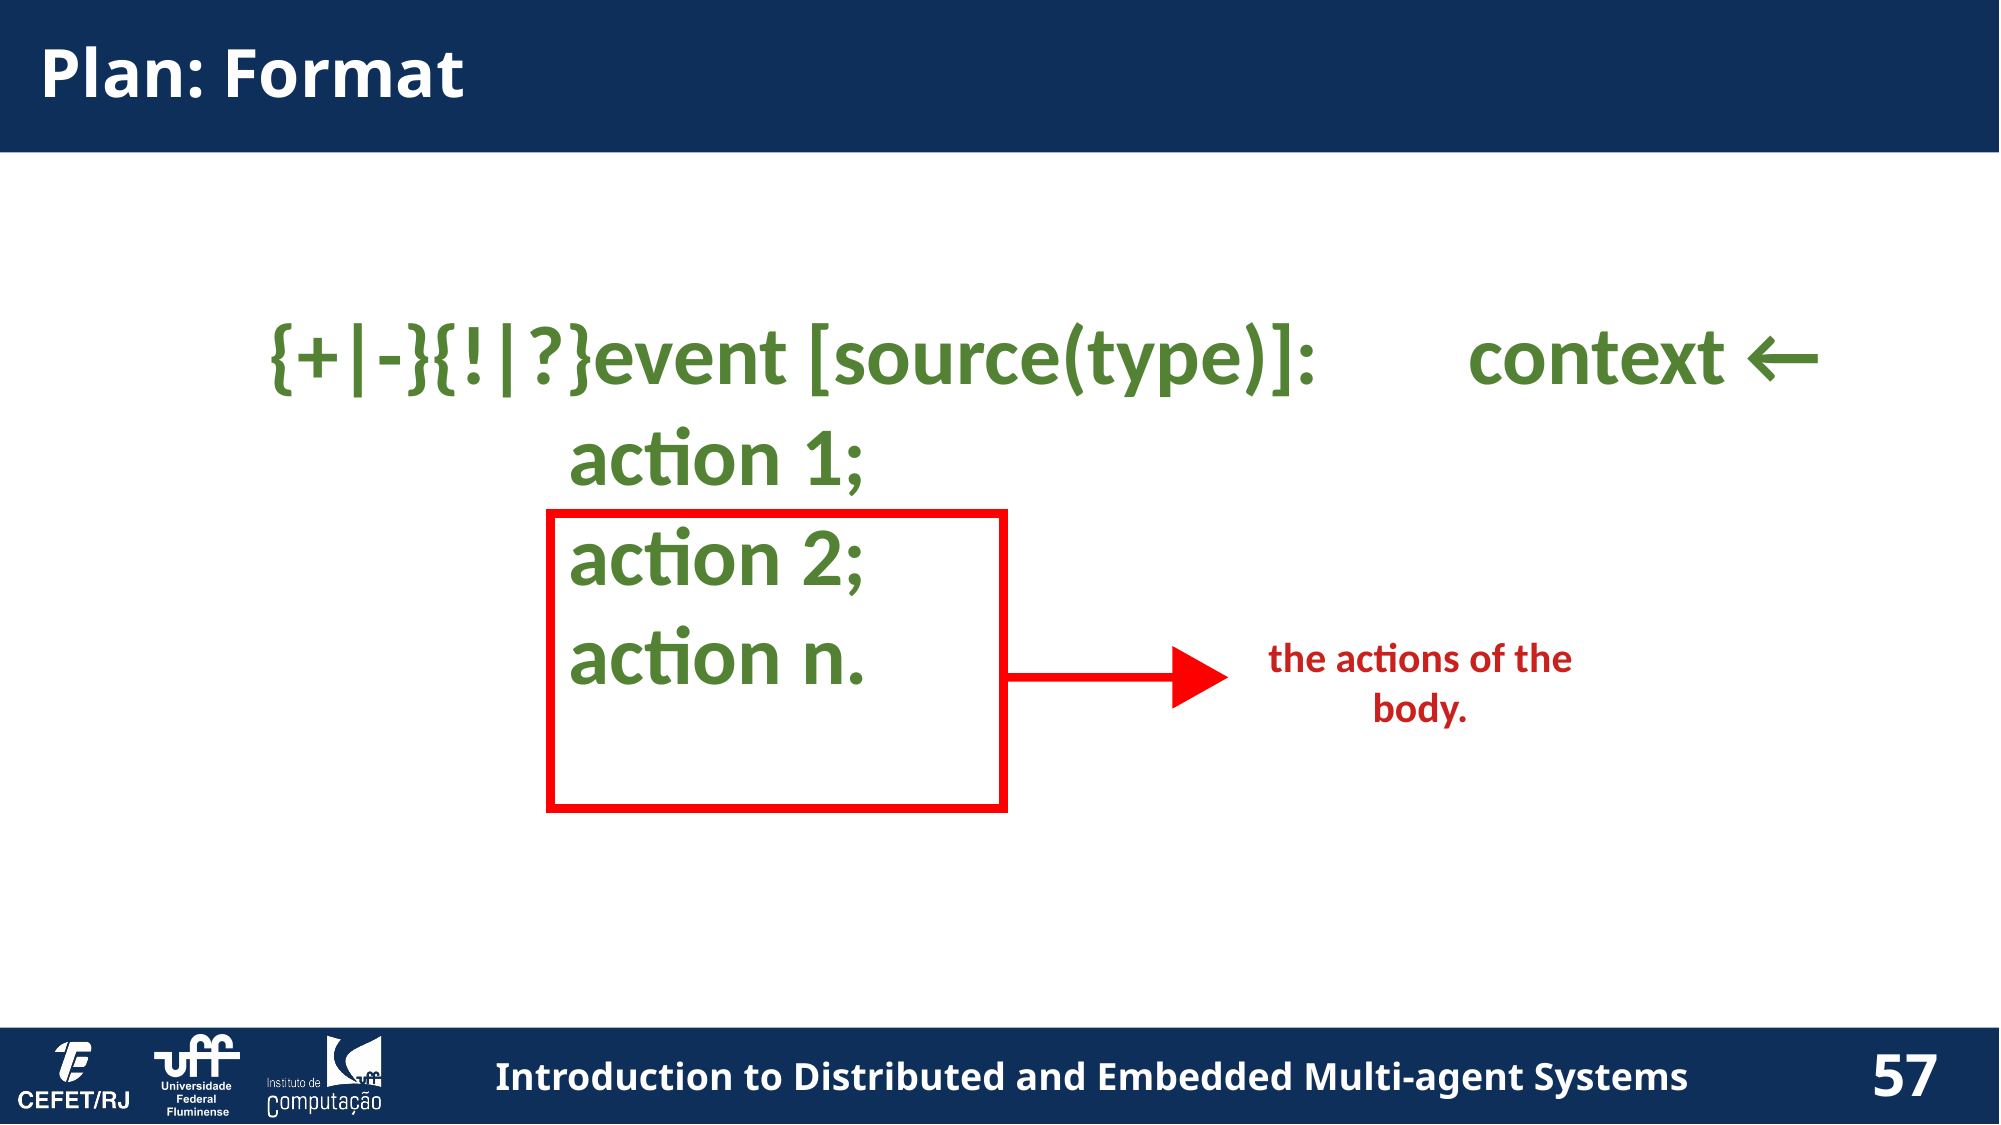

Plan: Format
{+|-}{!|?}event [source(type)]: 	context ←
		action 1;
		action 2;
		action n.
the actions of the body.